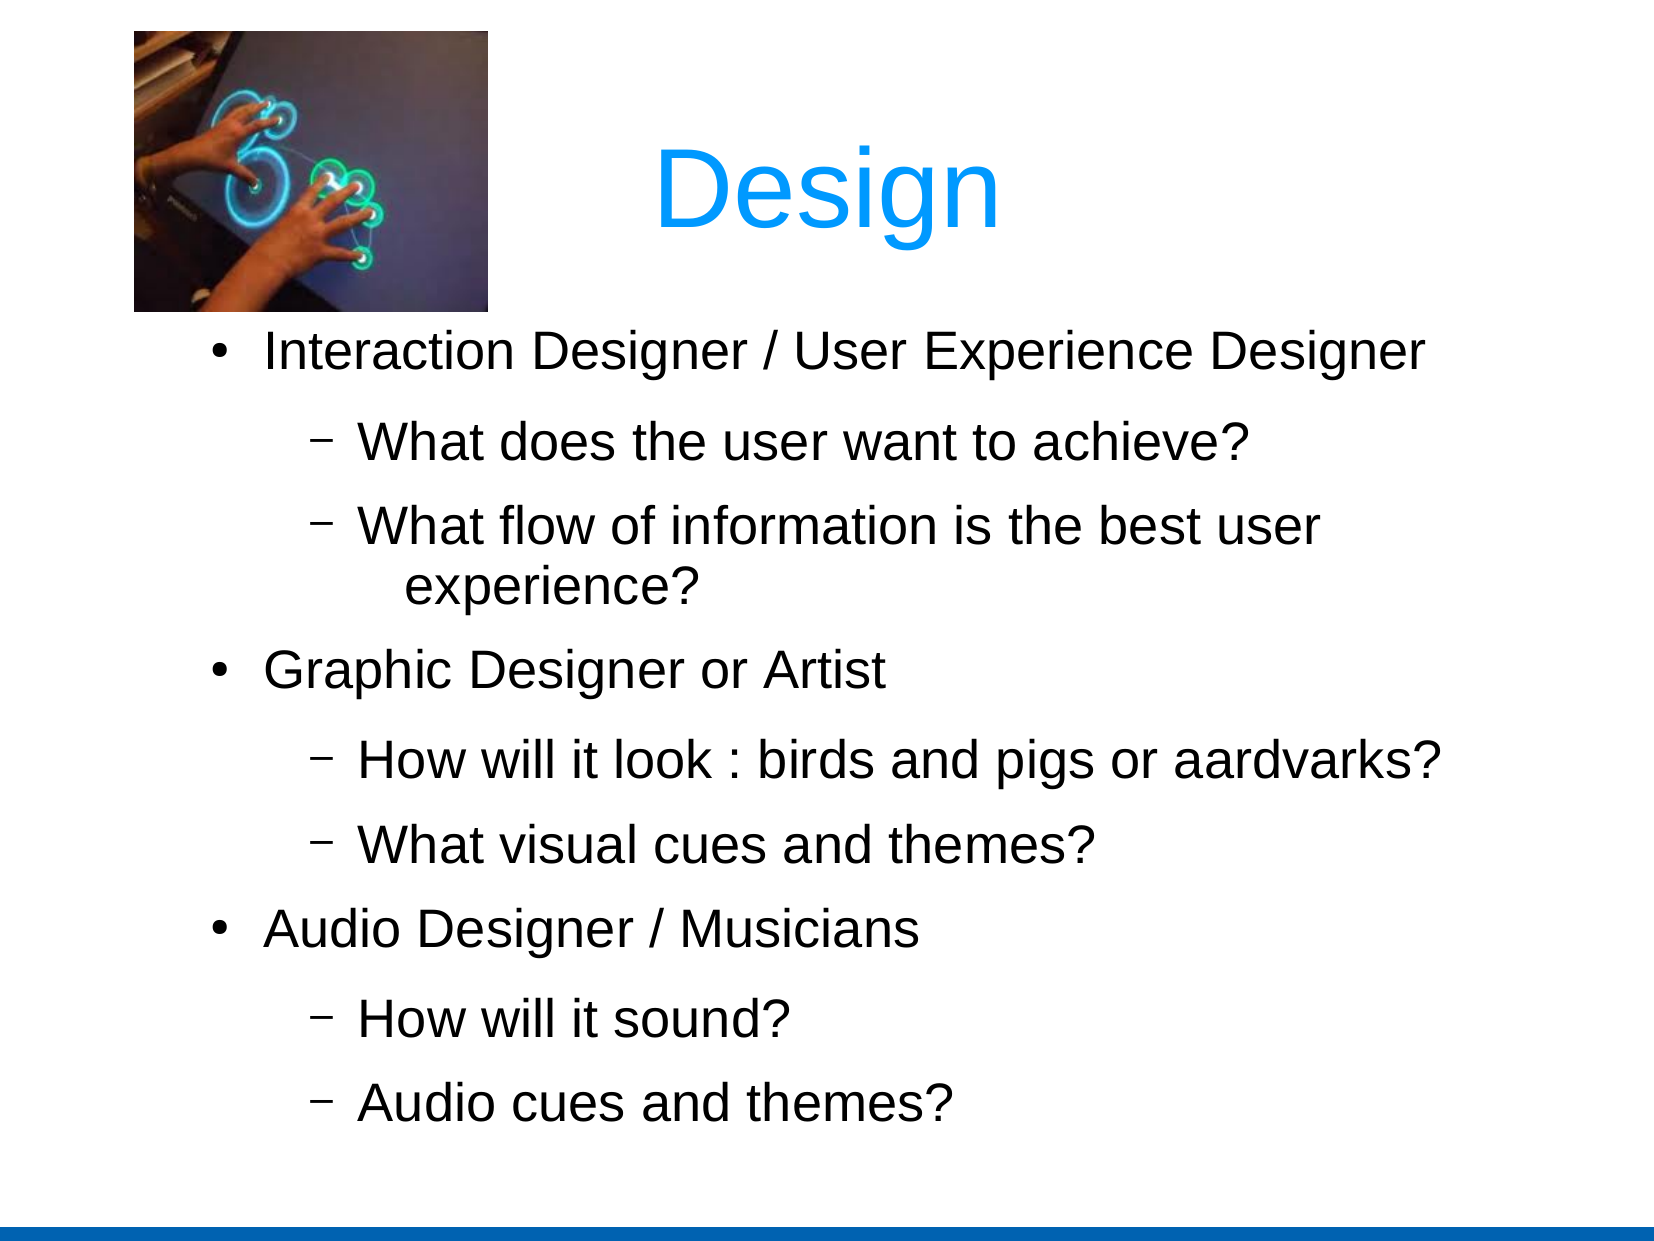

# Design
Interaction Designer / User Experience Designer
What does the user want to achieve?
What flow of information is the best user experience?
Graphic Designer or Artist
How will it look : birds and pigs or aardvarks?
What visual cues and themes?
Audio Designer / Musicians
How will it sound?
Audio cues and themes?